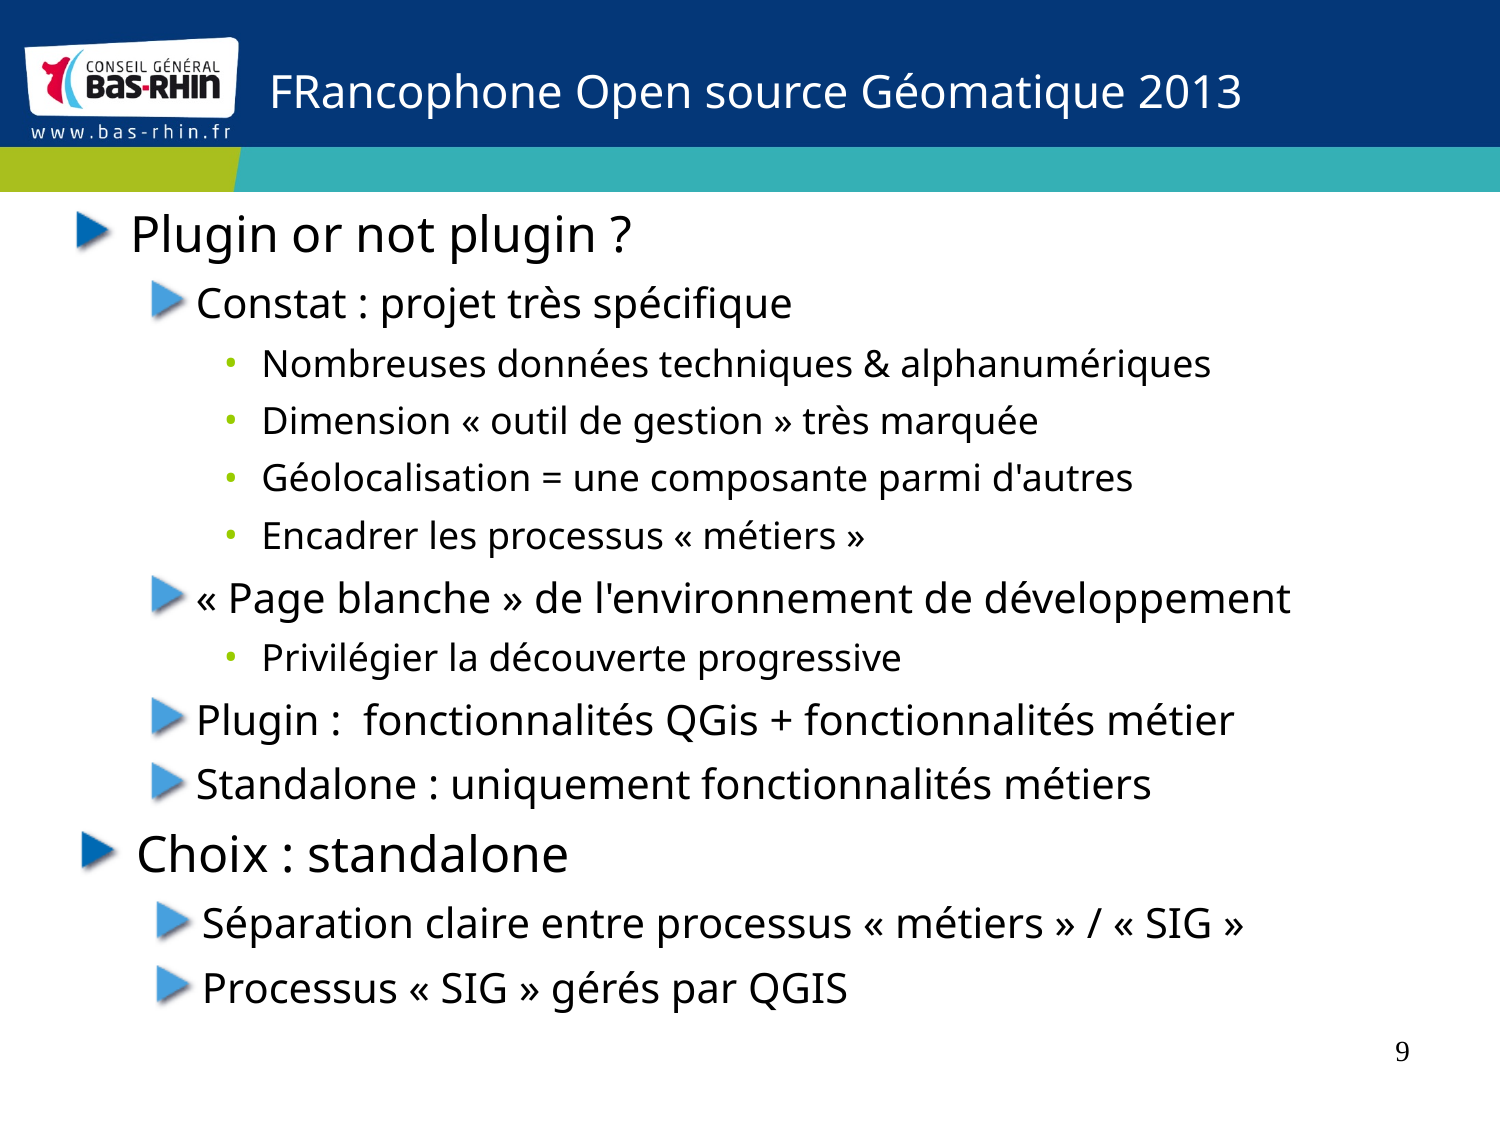

# FRancophone Open source Géomatique 2013
Plugin or not plugin ?
Constat : projet très spécifique
Nombreuses données techniques & alphanumériques
Dimension « outil de gestion » très marquée
Géolocalisation = une composante parmi d'autres
Encadrer les processus « métiers »
« Page blanche » de l'environnement de développement
Privilégier la découverte progressive
Plugin : fonctionnalités QGis + fonctionnalités métier
Standalone : uniquement fonctionnalités métiers
Choix : standalone
Séparation claire entre processus « métiers » / « SIG »
Processus « SIG » gérés par QGIS
9